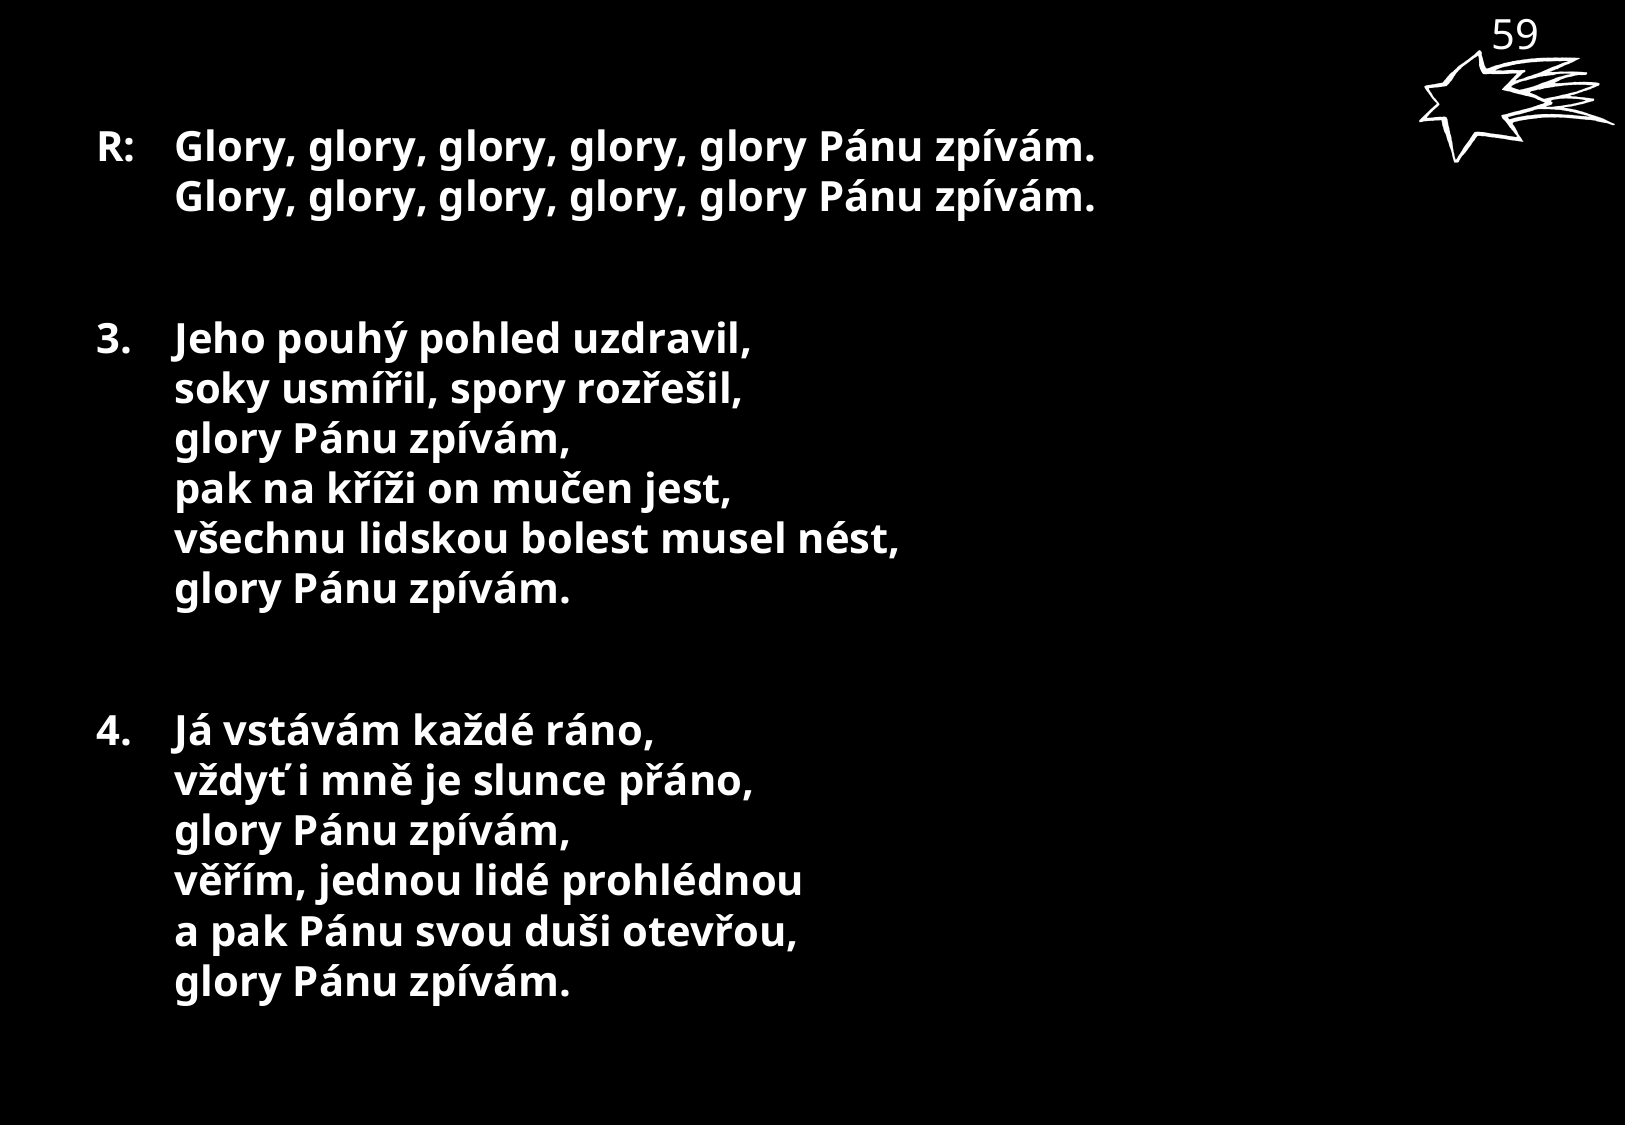

59
# R: 	Glory, glory, glory, glory, glory Pánu zpívám. Glory, glory, glory, glory, glory Pánu zpívám.
3.	Jeho pouhý pohled uzdravil,
soky usmířil, spory rozřešil,
glory Pánu zpívám,
pak na kříži on mučen jest,
všechnu lidskou bolest musel nést,
glory Pánu zpívám.
4.	Já vstávám každé ráno,
vždyť i mně je slunce přáno,
glory Pánu zpívám,
věřím, jednou lidé prohlédnou
a pak Pánu svou duši otevřou,
glory Pánu zpívám.